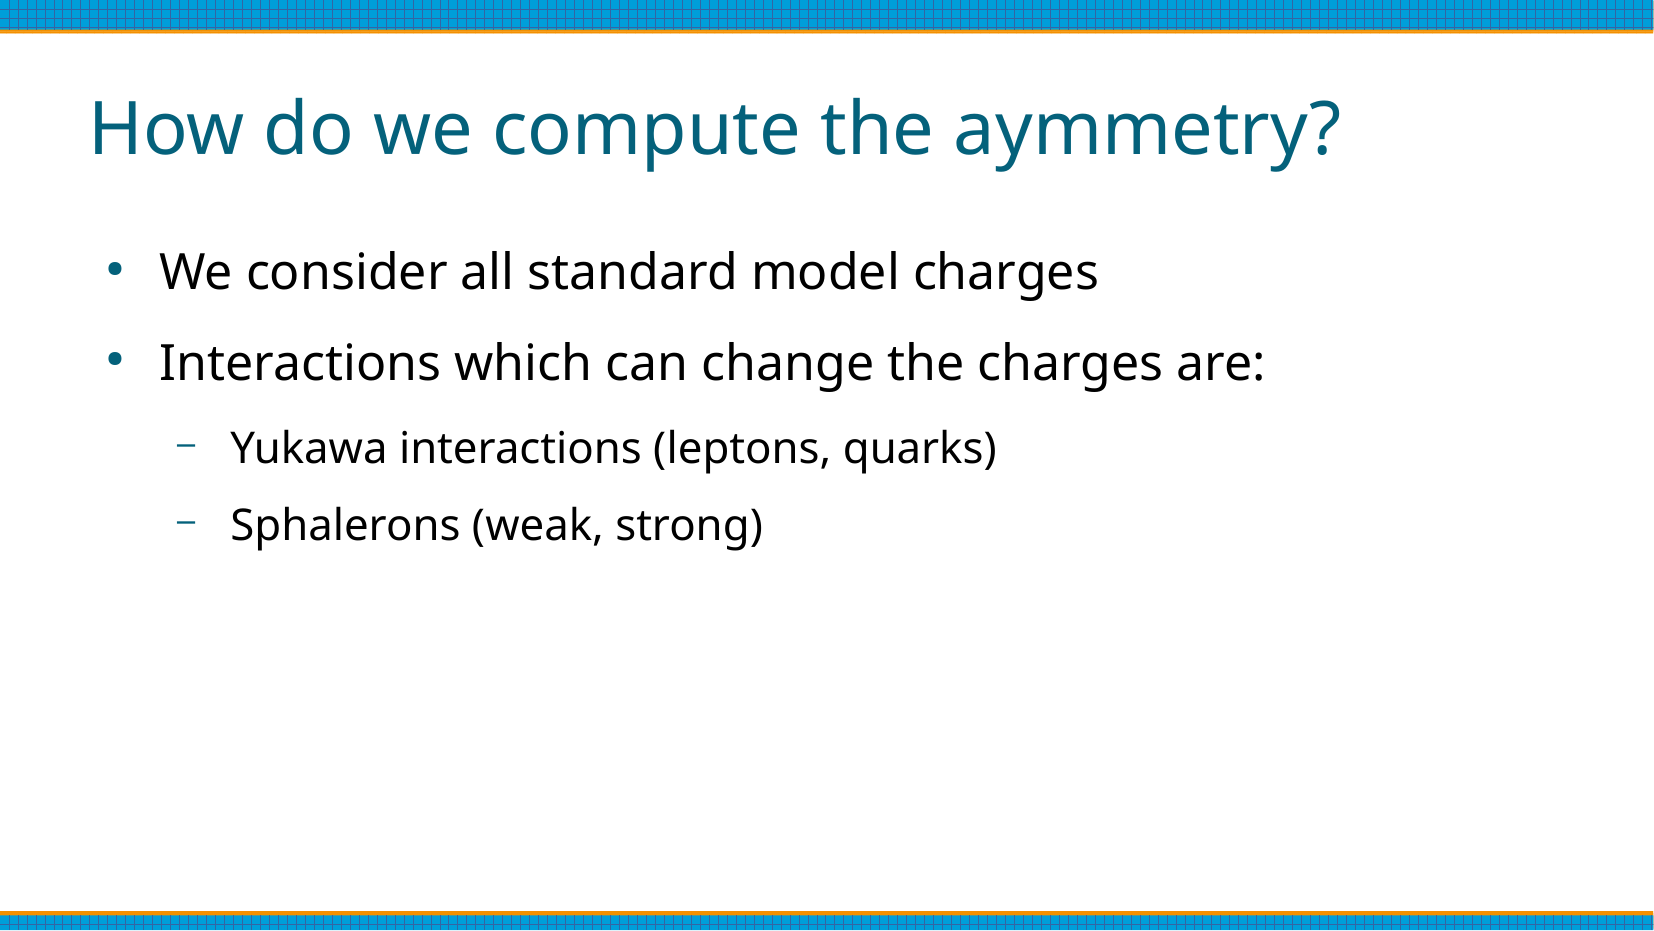

# How do we compute the aymmetry?
We consider all standard model charges
Interactions which can change the charges are:
Yukawa interactions (leptons, quarks)
Sphalerons (weak, strong)